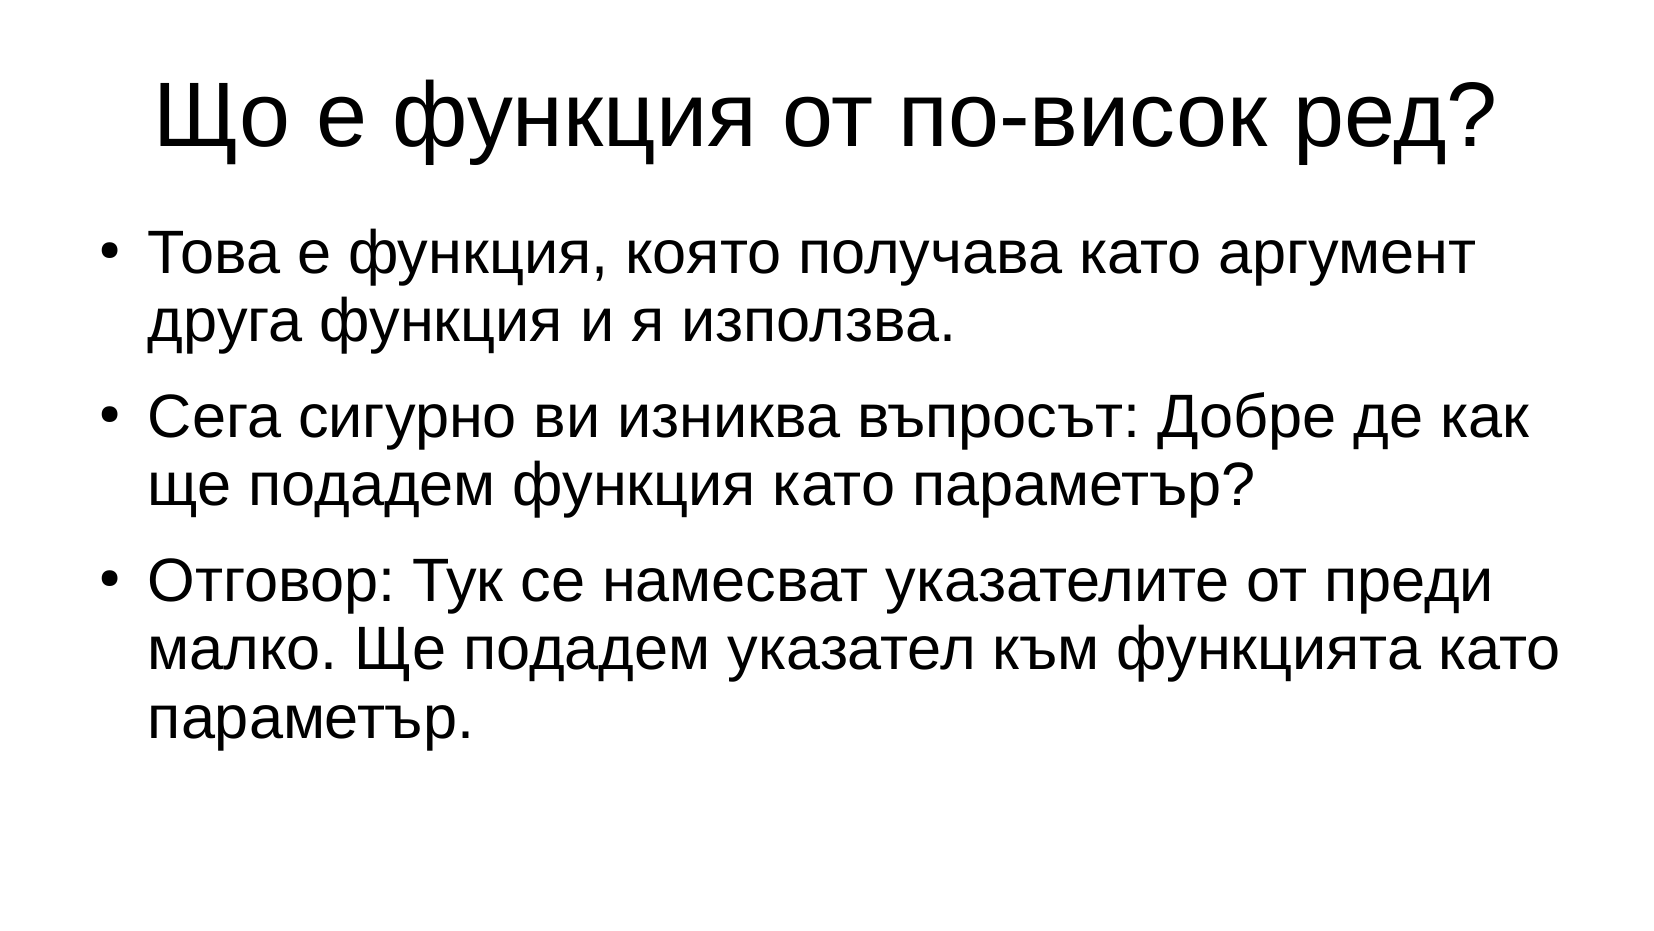

# Що е функция от по-висок ред?
Това е функция, която получава като аргумент друга функция и я използва.
Сега сигурно ви изниква въпросът: Добре де как ще подадем функция като параметър?
Отговор: Тук се намесват указателите от преди малко. Ще подадем указател към функцията като параметър.